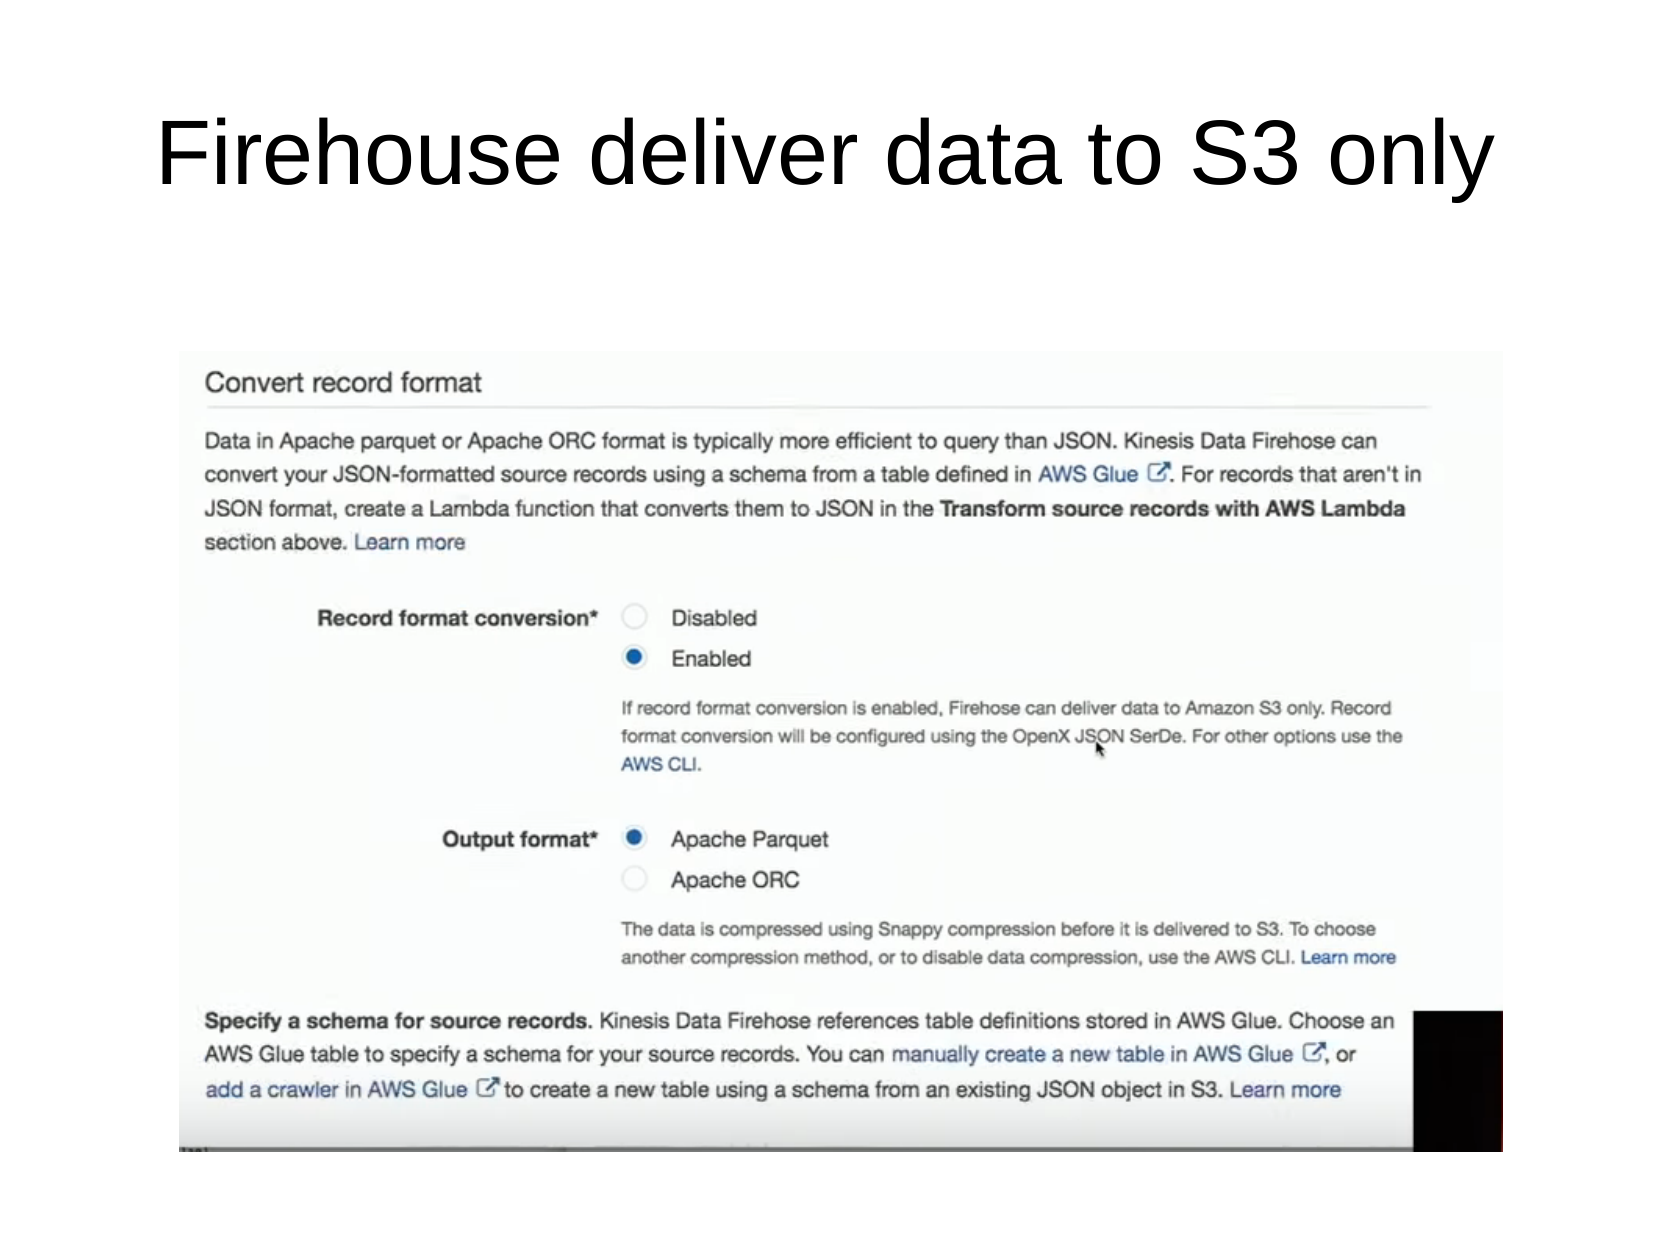

# Firehouse deliver data to S3 only